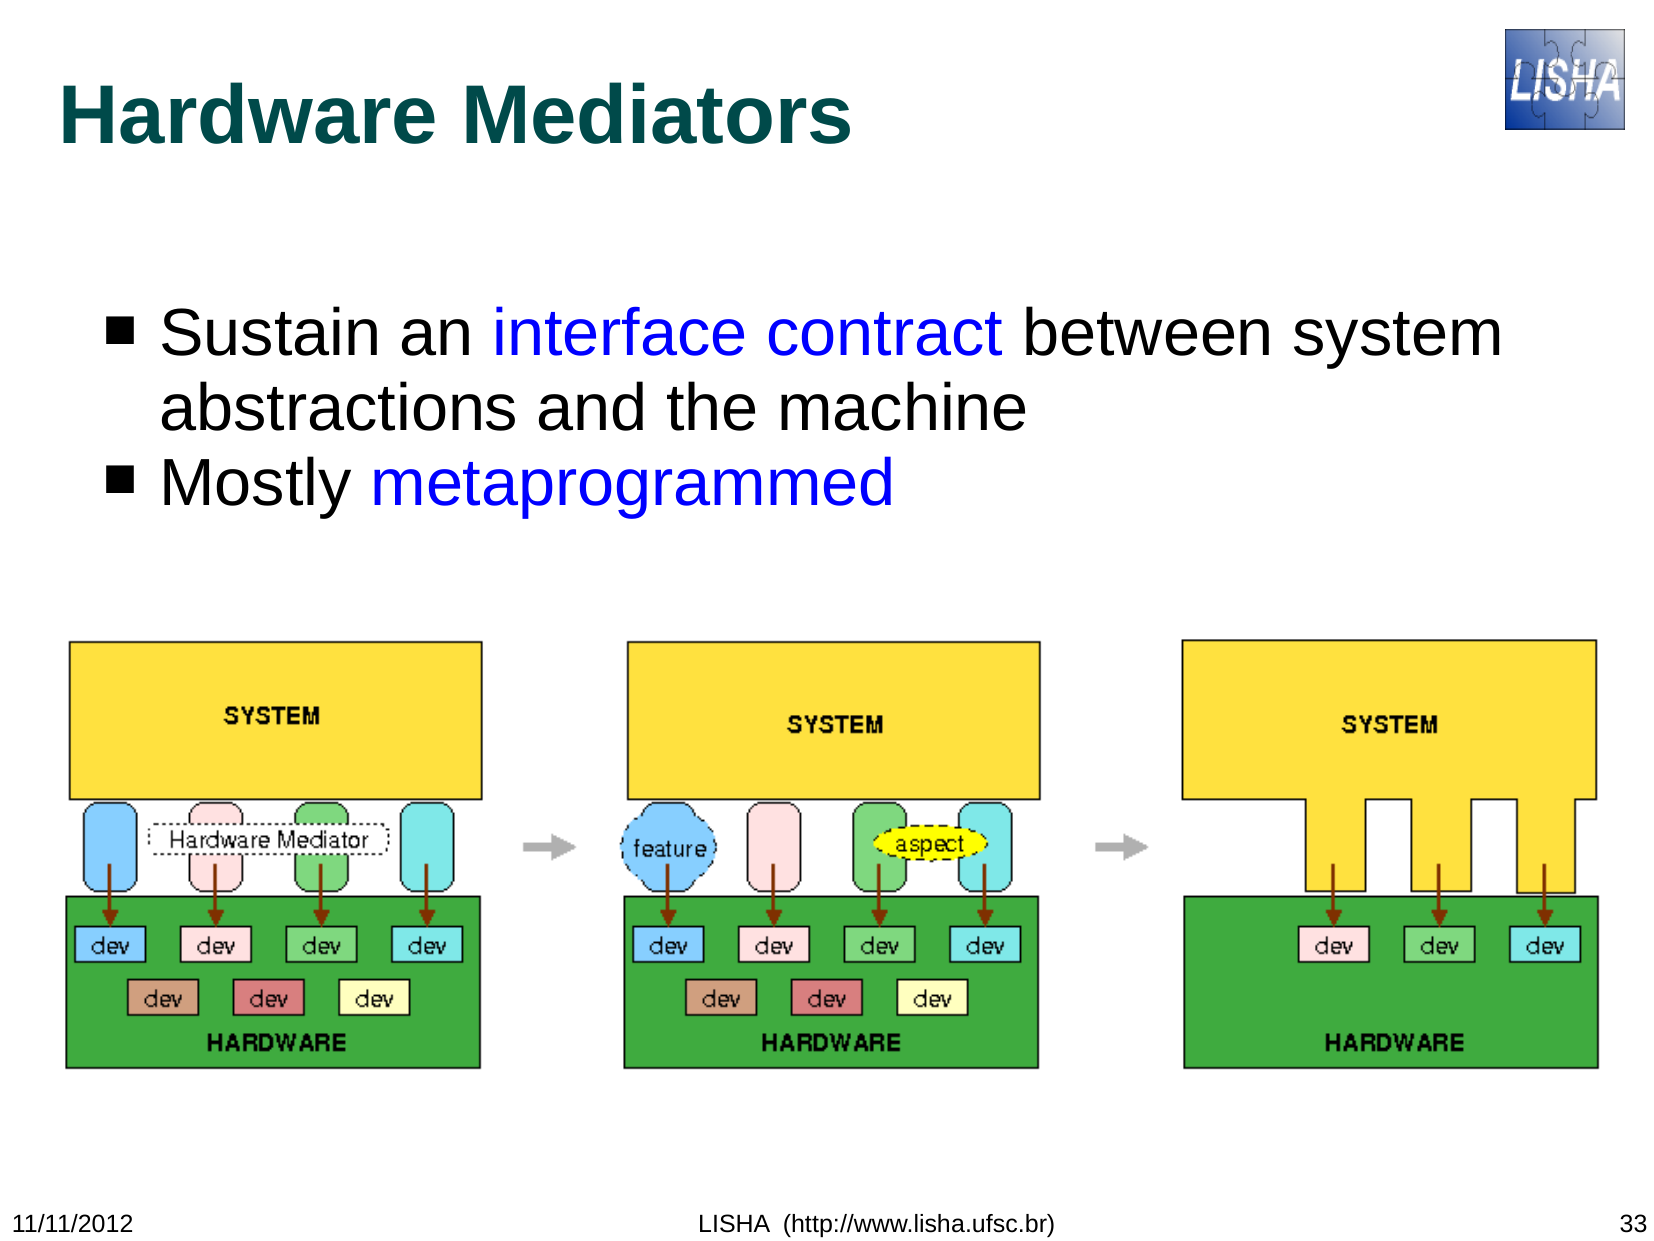

# Hardware Mediators
Sustain an interface contract between system abstractions and the machine
Mostly metaprogrammed